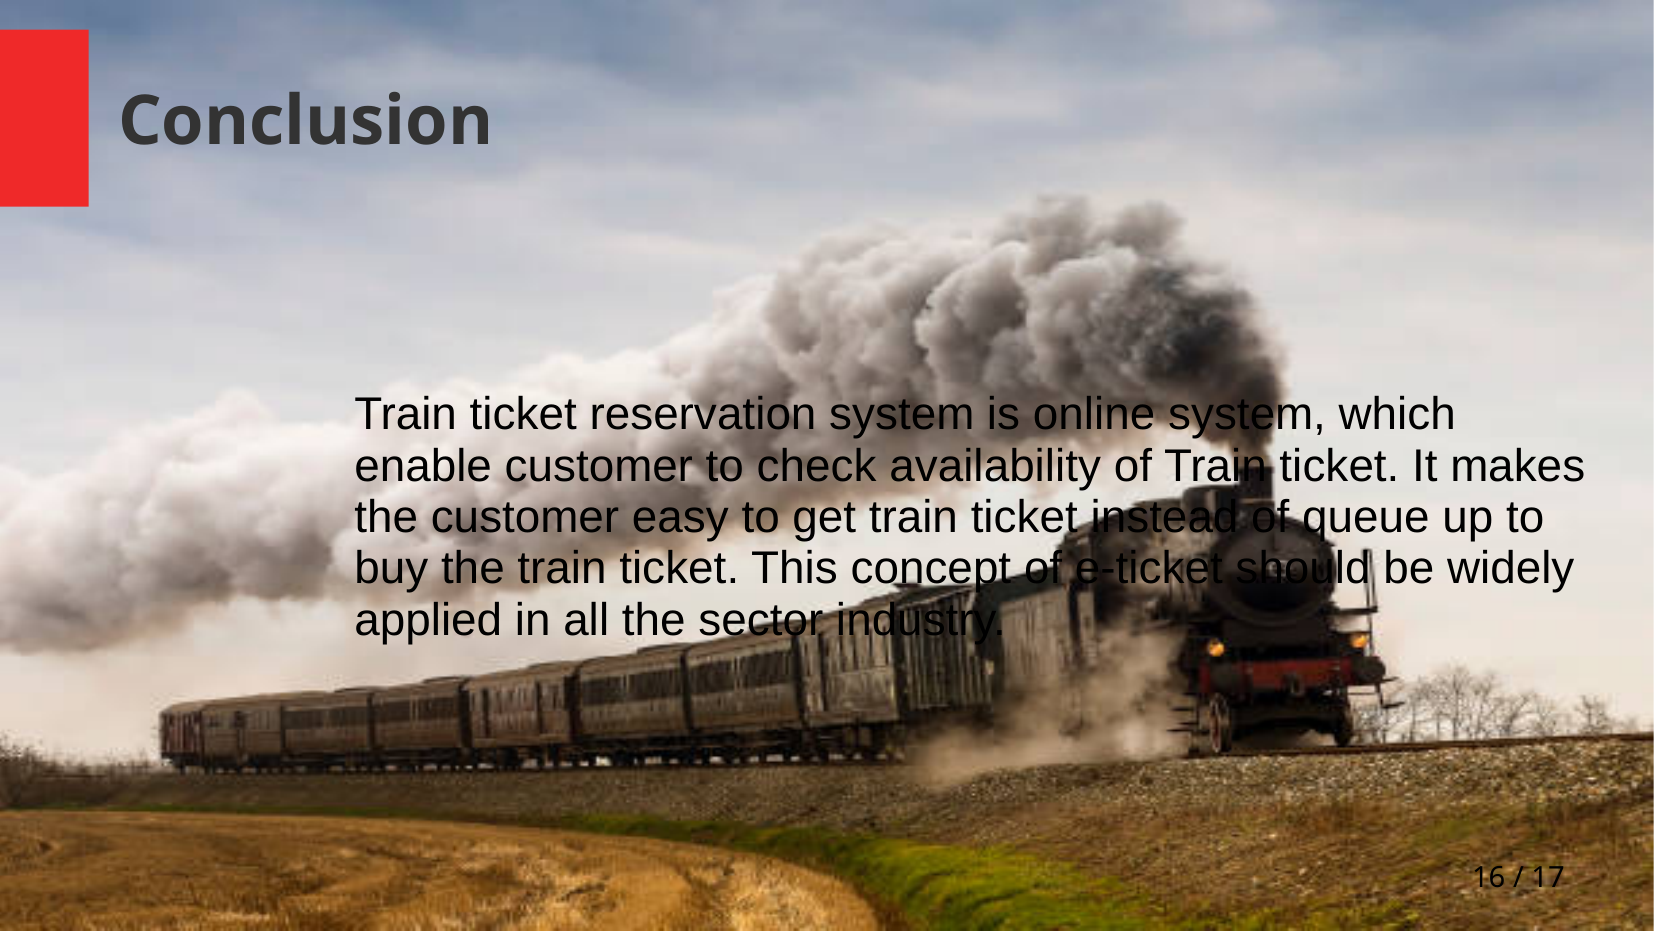

# Conclusion
Train ticket reservation system is online system, which enable customer to check availability of Train ticket. It makes the customer easy to get train ticket instead of queue up to buy the train ticket. This concept of e-ticket should be widely applied in all the sector industry.
16